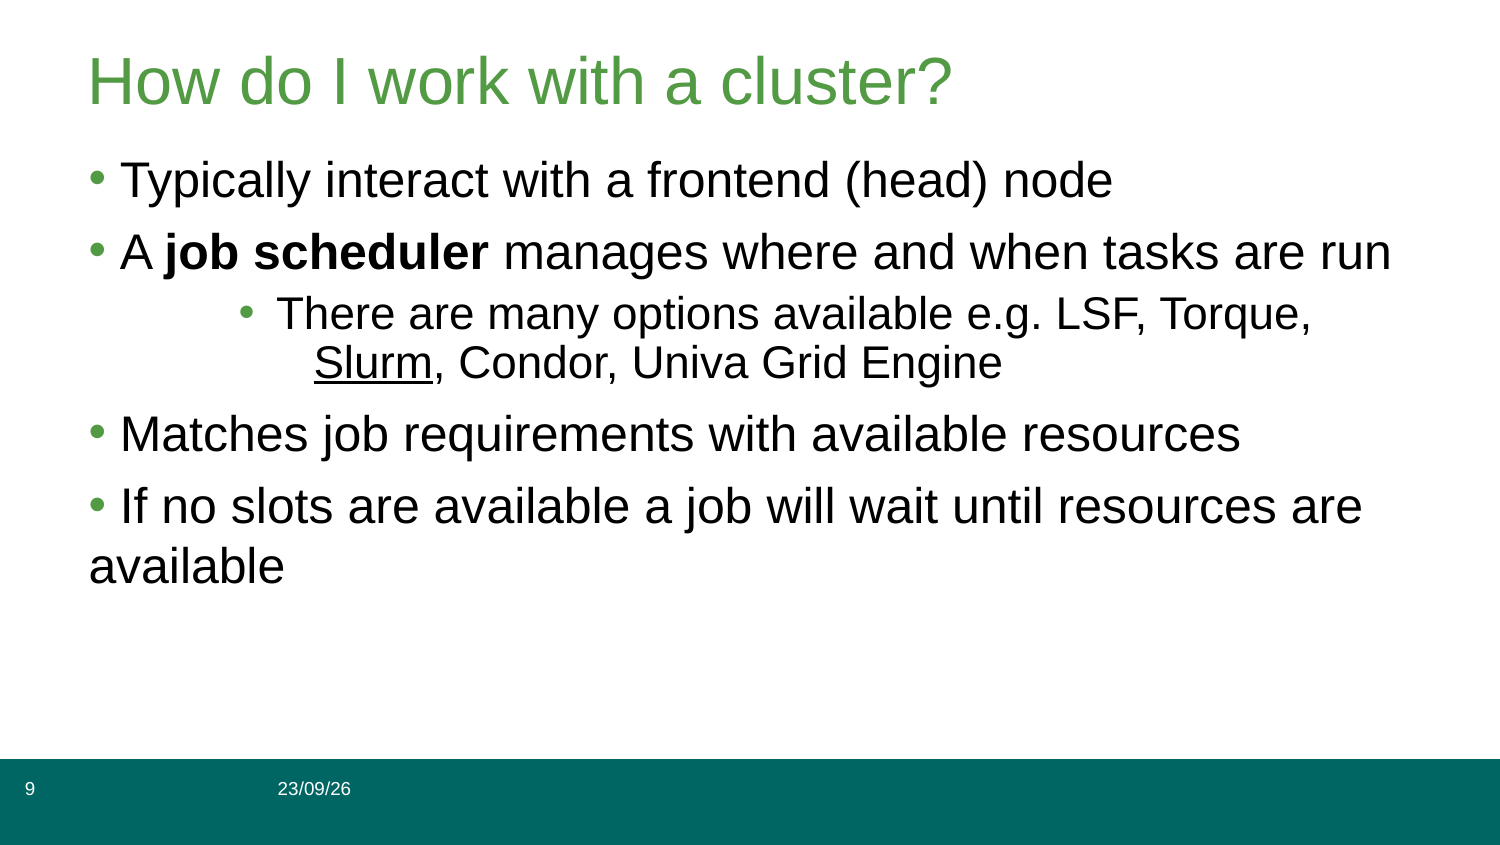

# How do I work with a cluster?
 Typically interact with a frontend (head) node
 A job scheduler manages where and when tasks are run
There are many options available e.g. LSF, Torque, Slurm, Condor, Univa Grid Engine
 Matches job requirements with available resources
 If no slots are available a job will wait until resources are available